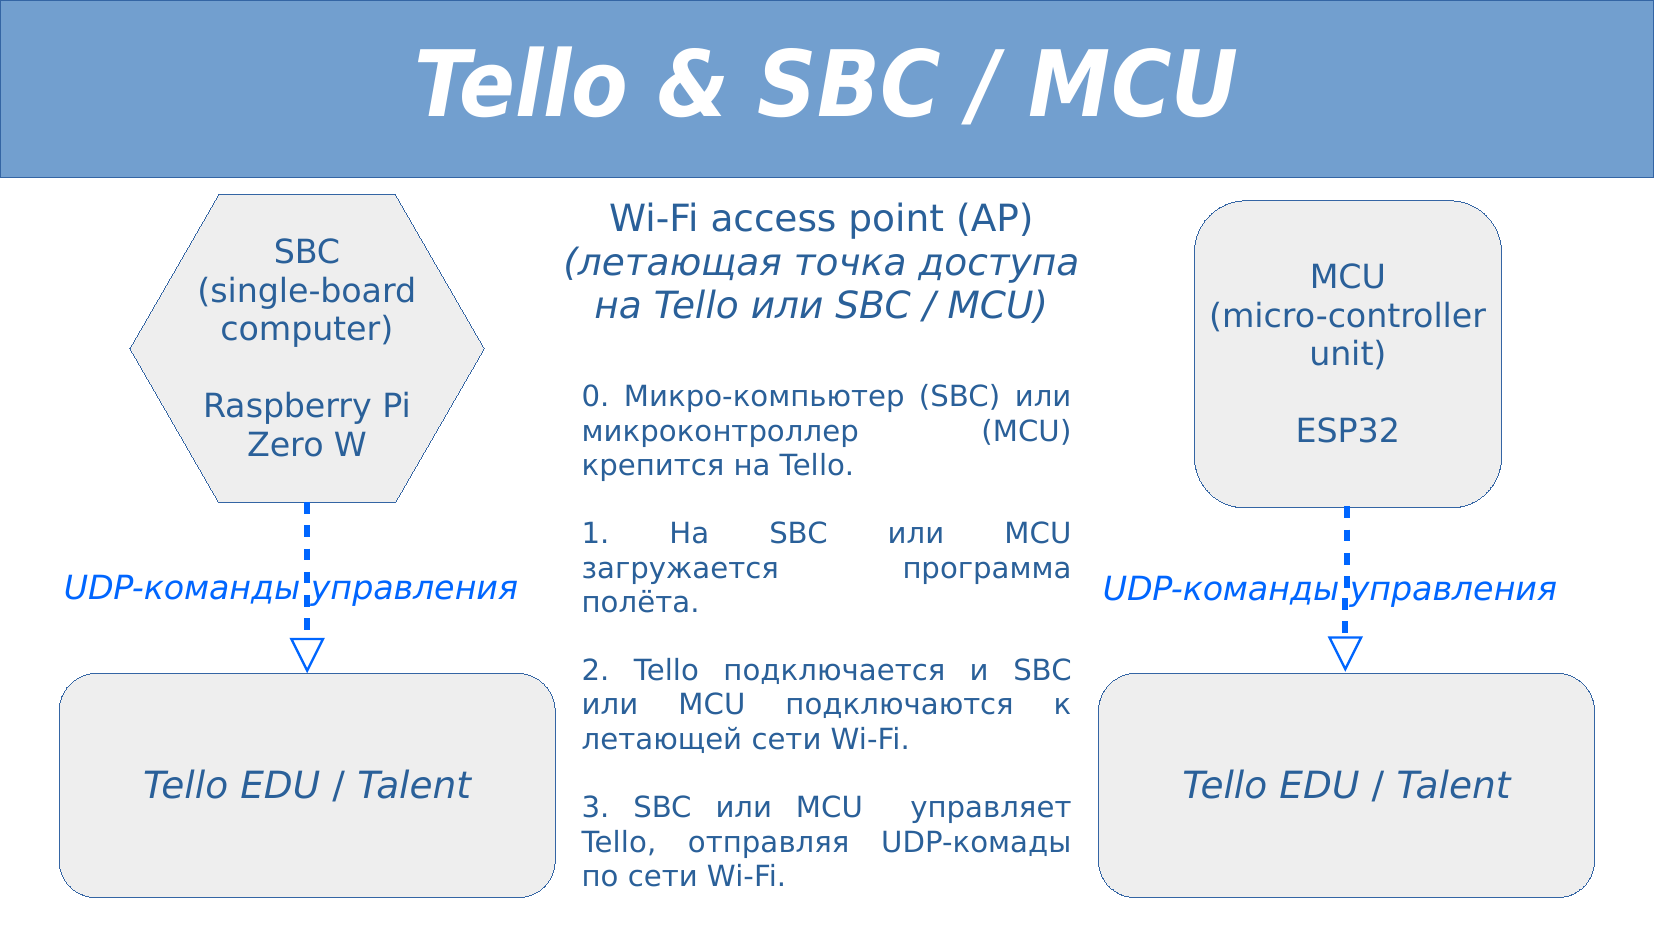

Tello & SBC / MCU
Wi-Fi access point (AP)
(летающая точка доступа
на Tello или SBC / MCU)
SBC
(single-board
computer)
Raspberry Pi
Zero W
MCU
(micro-controller
unit)
ESP32
0. Микро-компьютер (SBC) или микроконтроллер (MCU) крепится на Tello.
1. На SBC или MCU загружается программа полёта.
2. Tello подключается и SBC или MCU подключаются к летающей сети Wi-Fi.
3. SBC или MCU управляет Tello, отправляя UDP-комады по сети Wi-Fi.
Tello EDU / Talent
Tello EDU / Talent